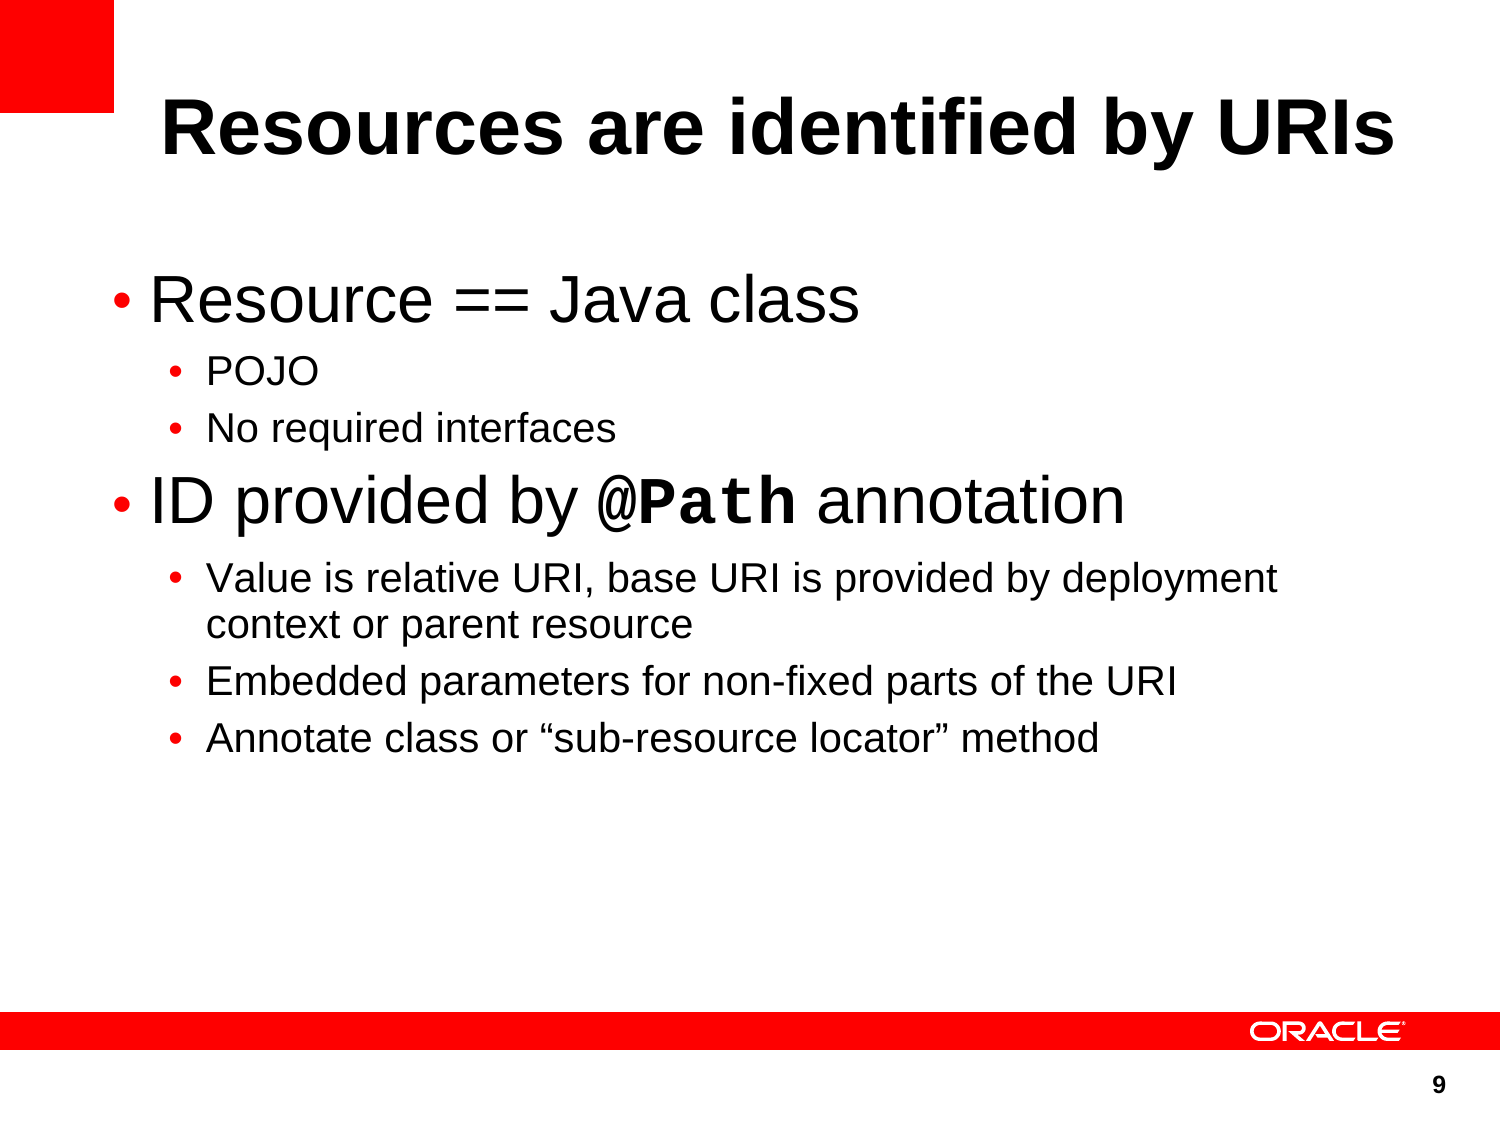

# Resources are identified by URIs
Resource == Java class
POJO
No required interfaces
ID provided by @Path annotation
Value is relative URI, base URI is provided by deployment context or parent resource
Embedded parameters for non-fixed parts of the URI
Annotate class or “sub-resource locator” method